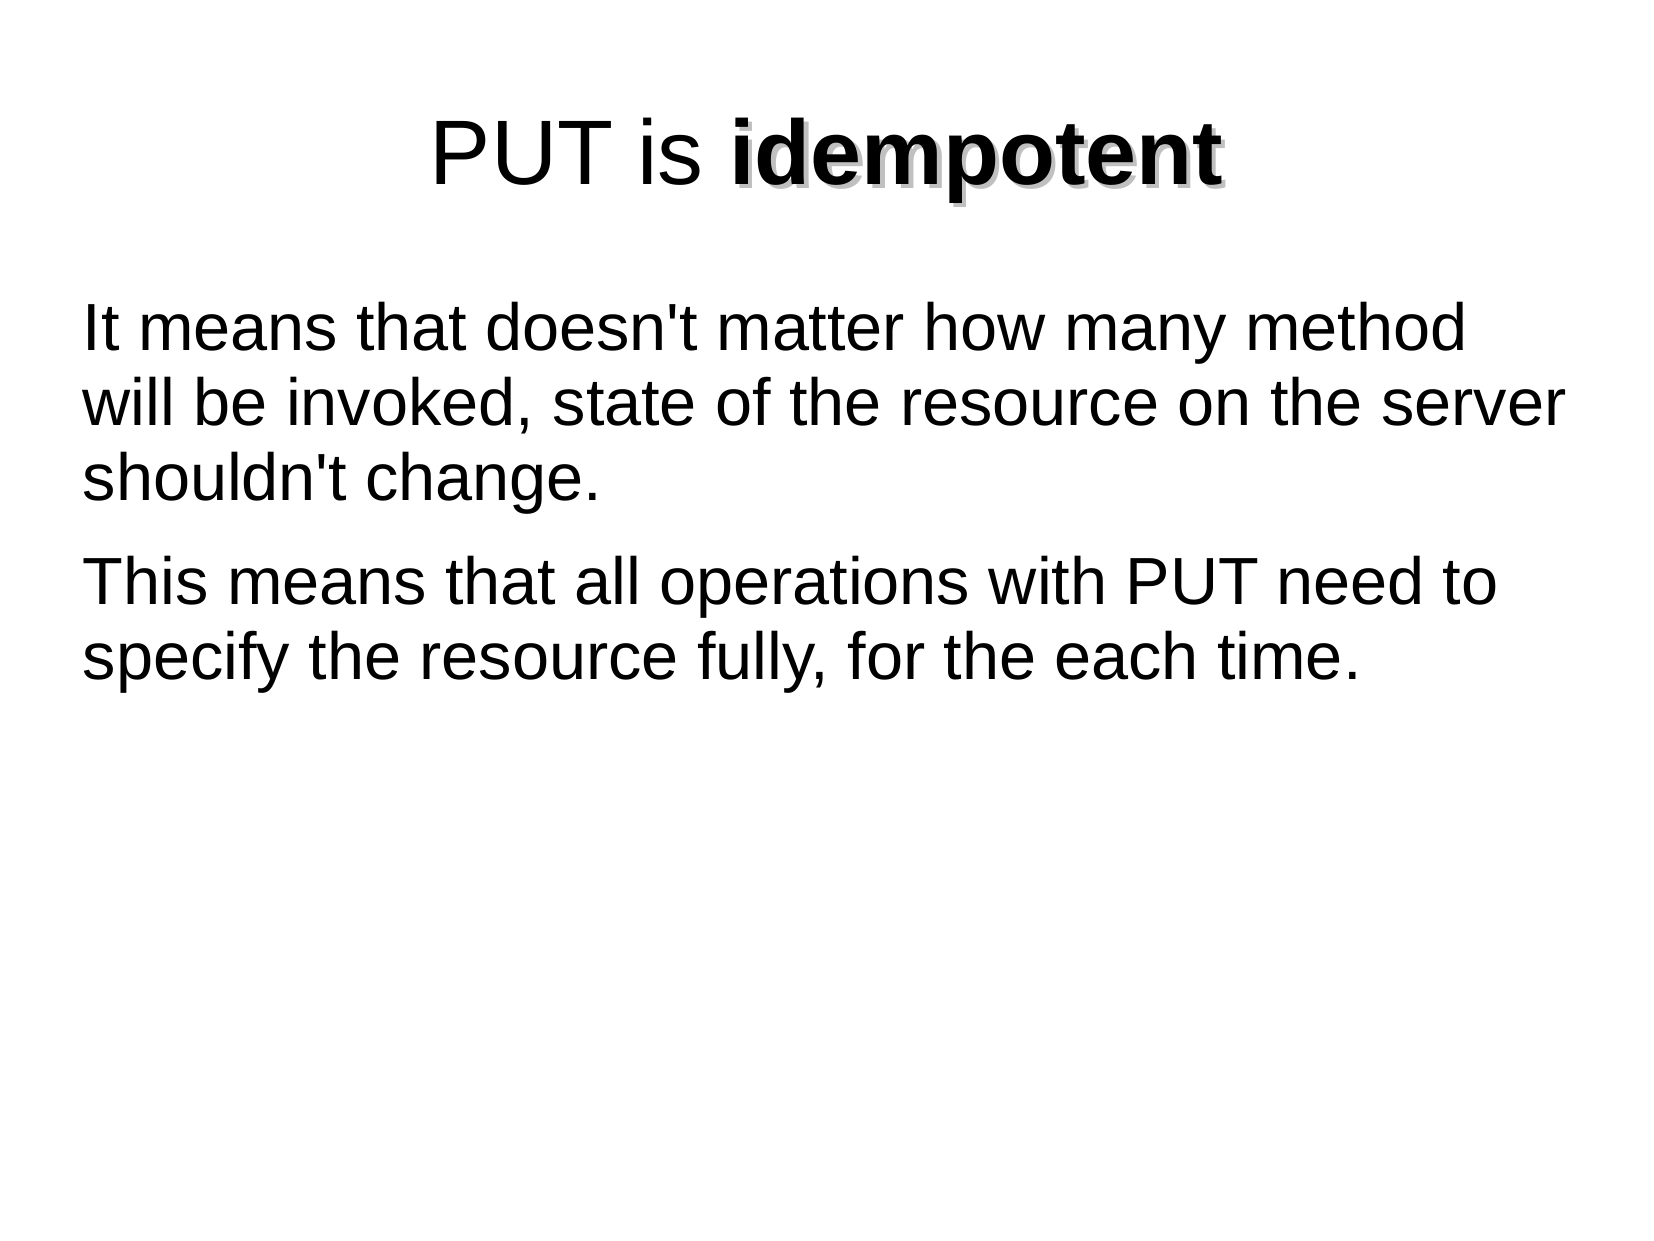

# PUT is idempotent
It means that doesn't matter how many method will be invoked, state of the resource on the server shouldn't change.
This means that all operations with PUT need to specify the resource fully, for the each time.